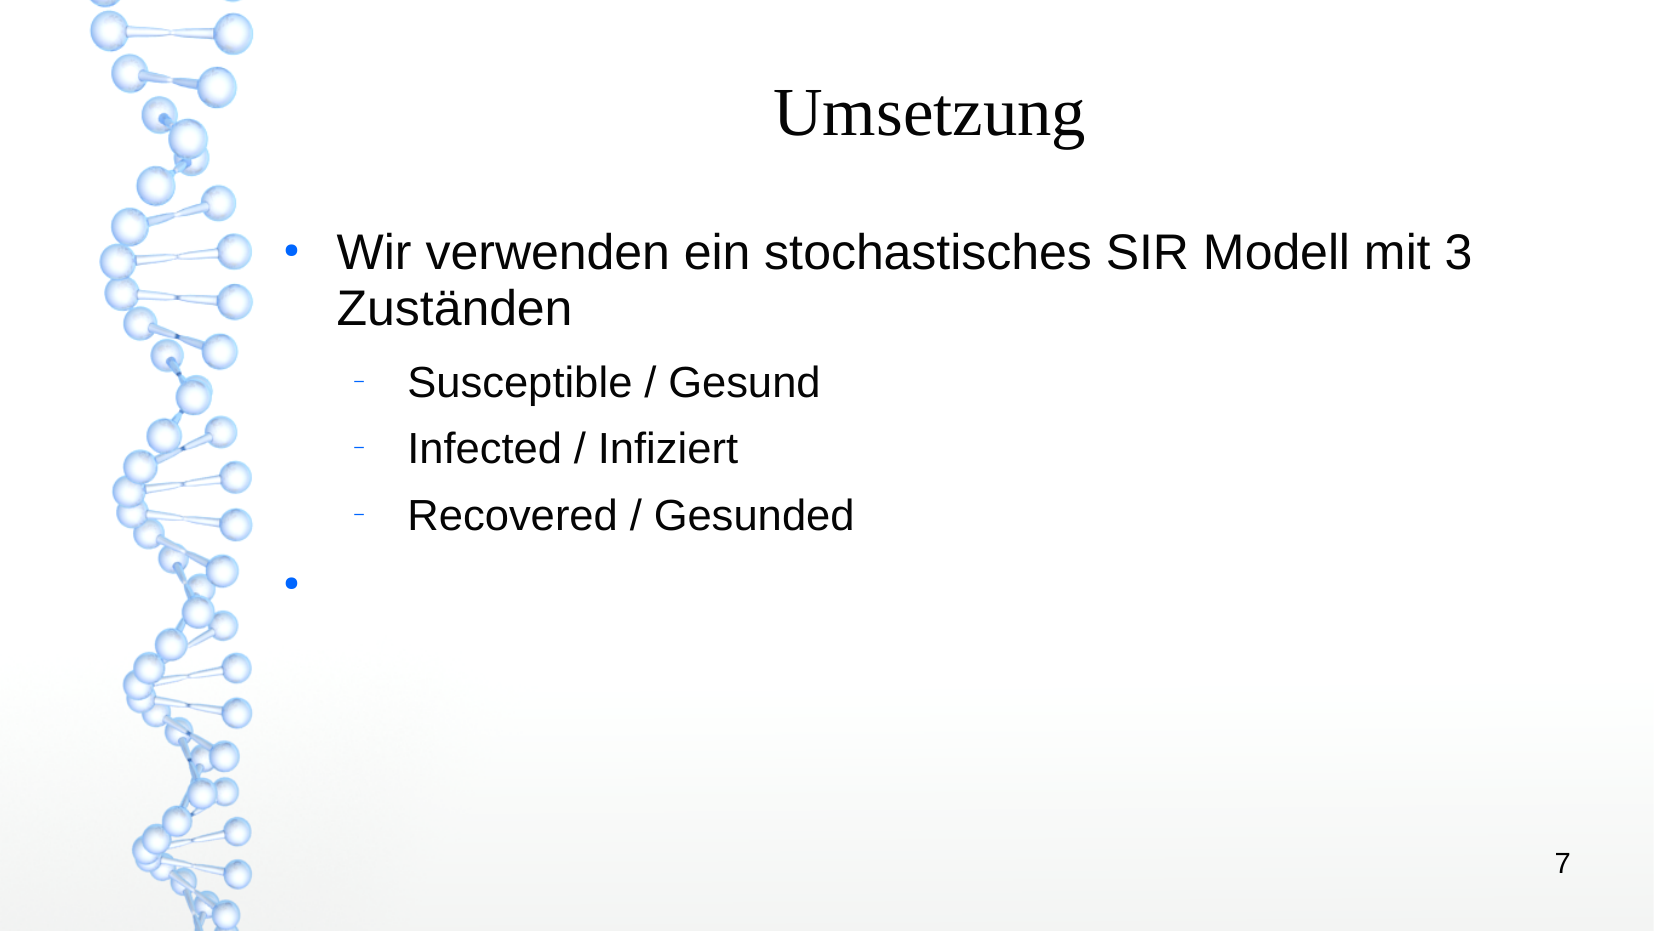

# Umsetzung
Wir verwenden ein stochastisches SIR Modell mit 3 Zuständen
Susceptible / Gesund
Infected / Infiziert
Recovered / Gesunded
7